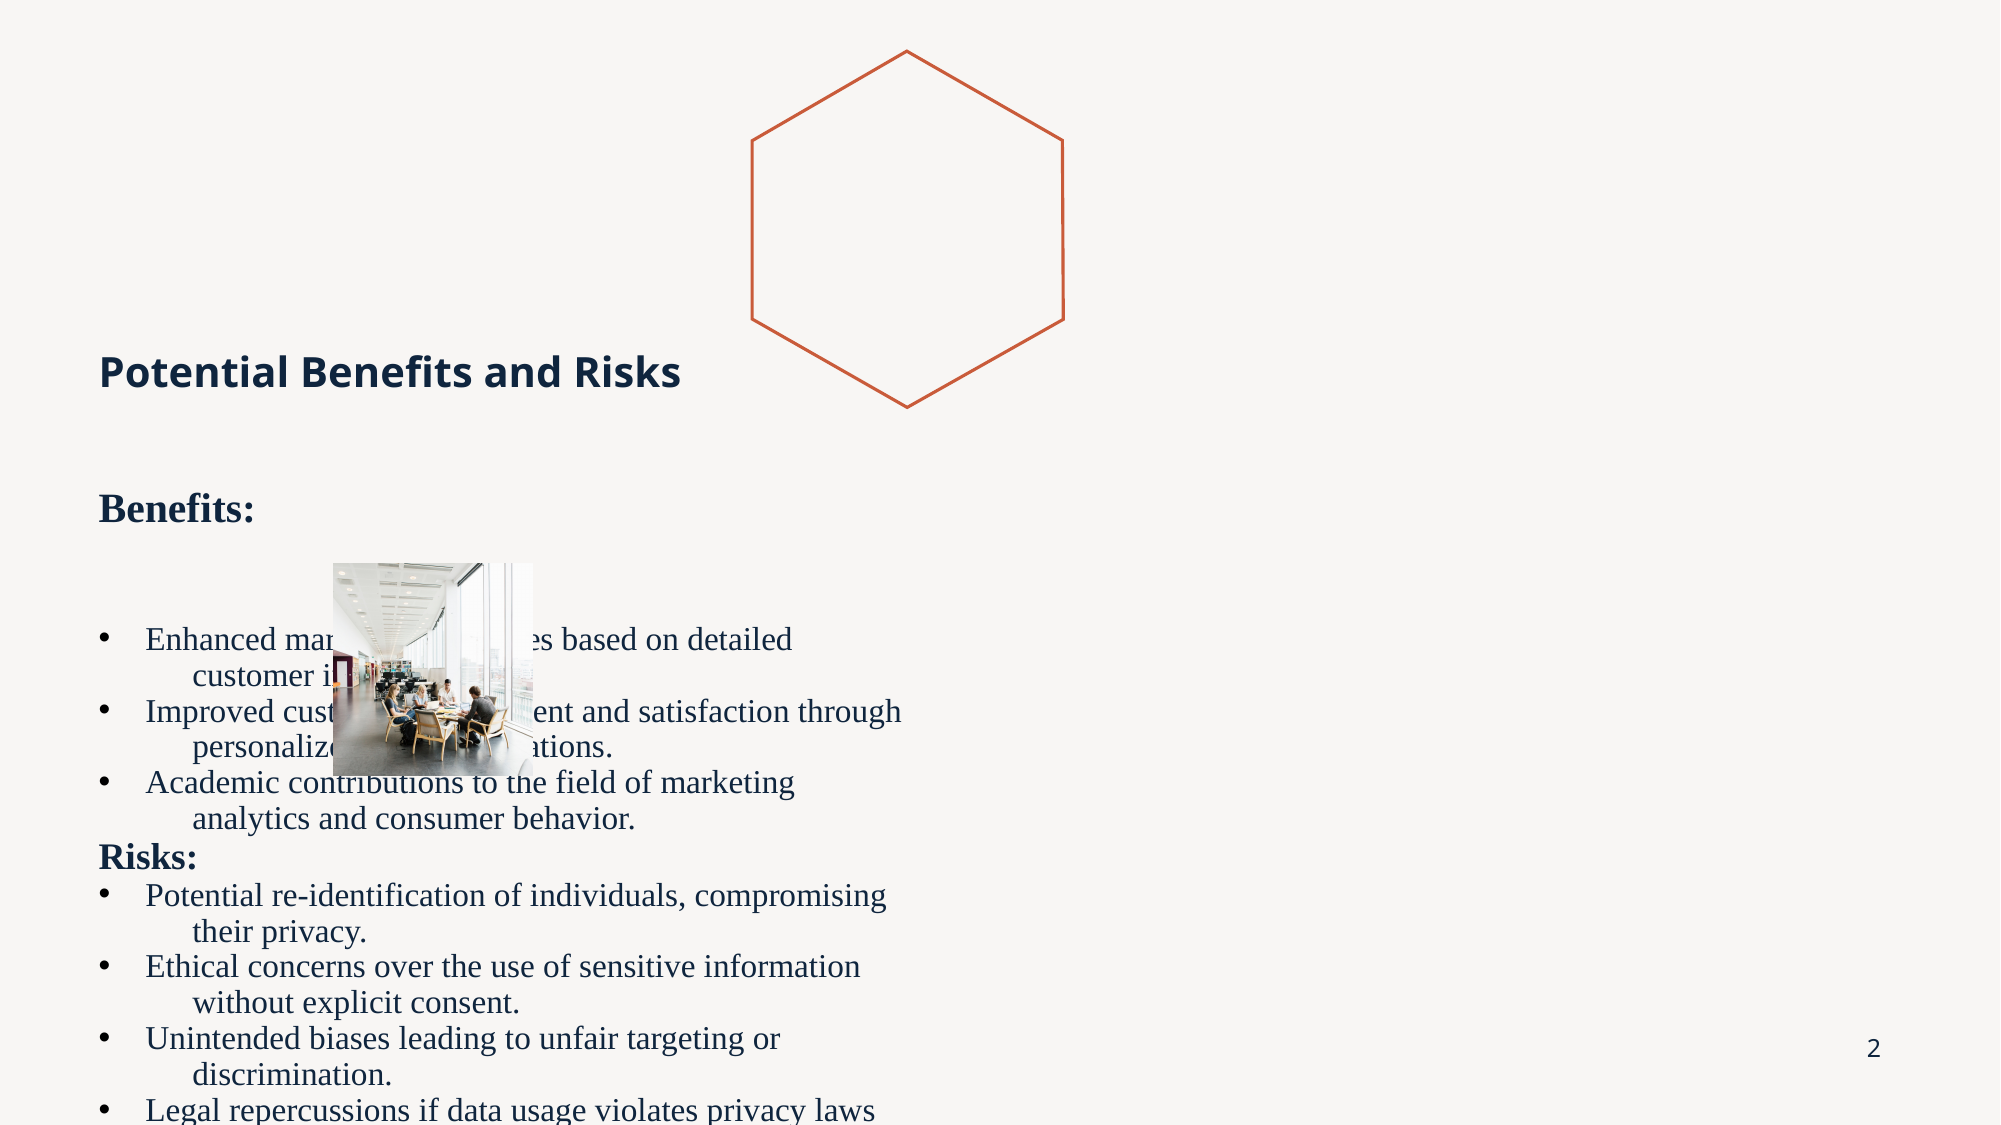

# Potential Benefits and Risks
Benefits:
Enhanced marketing strategies based on detailed customer insights.
Improved customer engagement and satisfaction through personalized recommendations.
Academic contributions to the field of marketing analytics and consumer behavior.
Risks:
Potential re-identification of individuals, compromising their privacy.
Ethical concerns over the use of sensitive information without explicit consent.
Unintended biases leading to unfair targeting or discrimination.
Legal repercussions if data usage violates privacy laws and regulations.
1